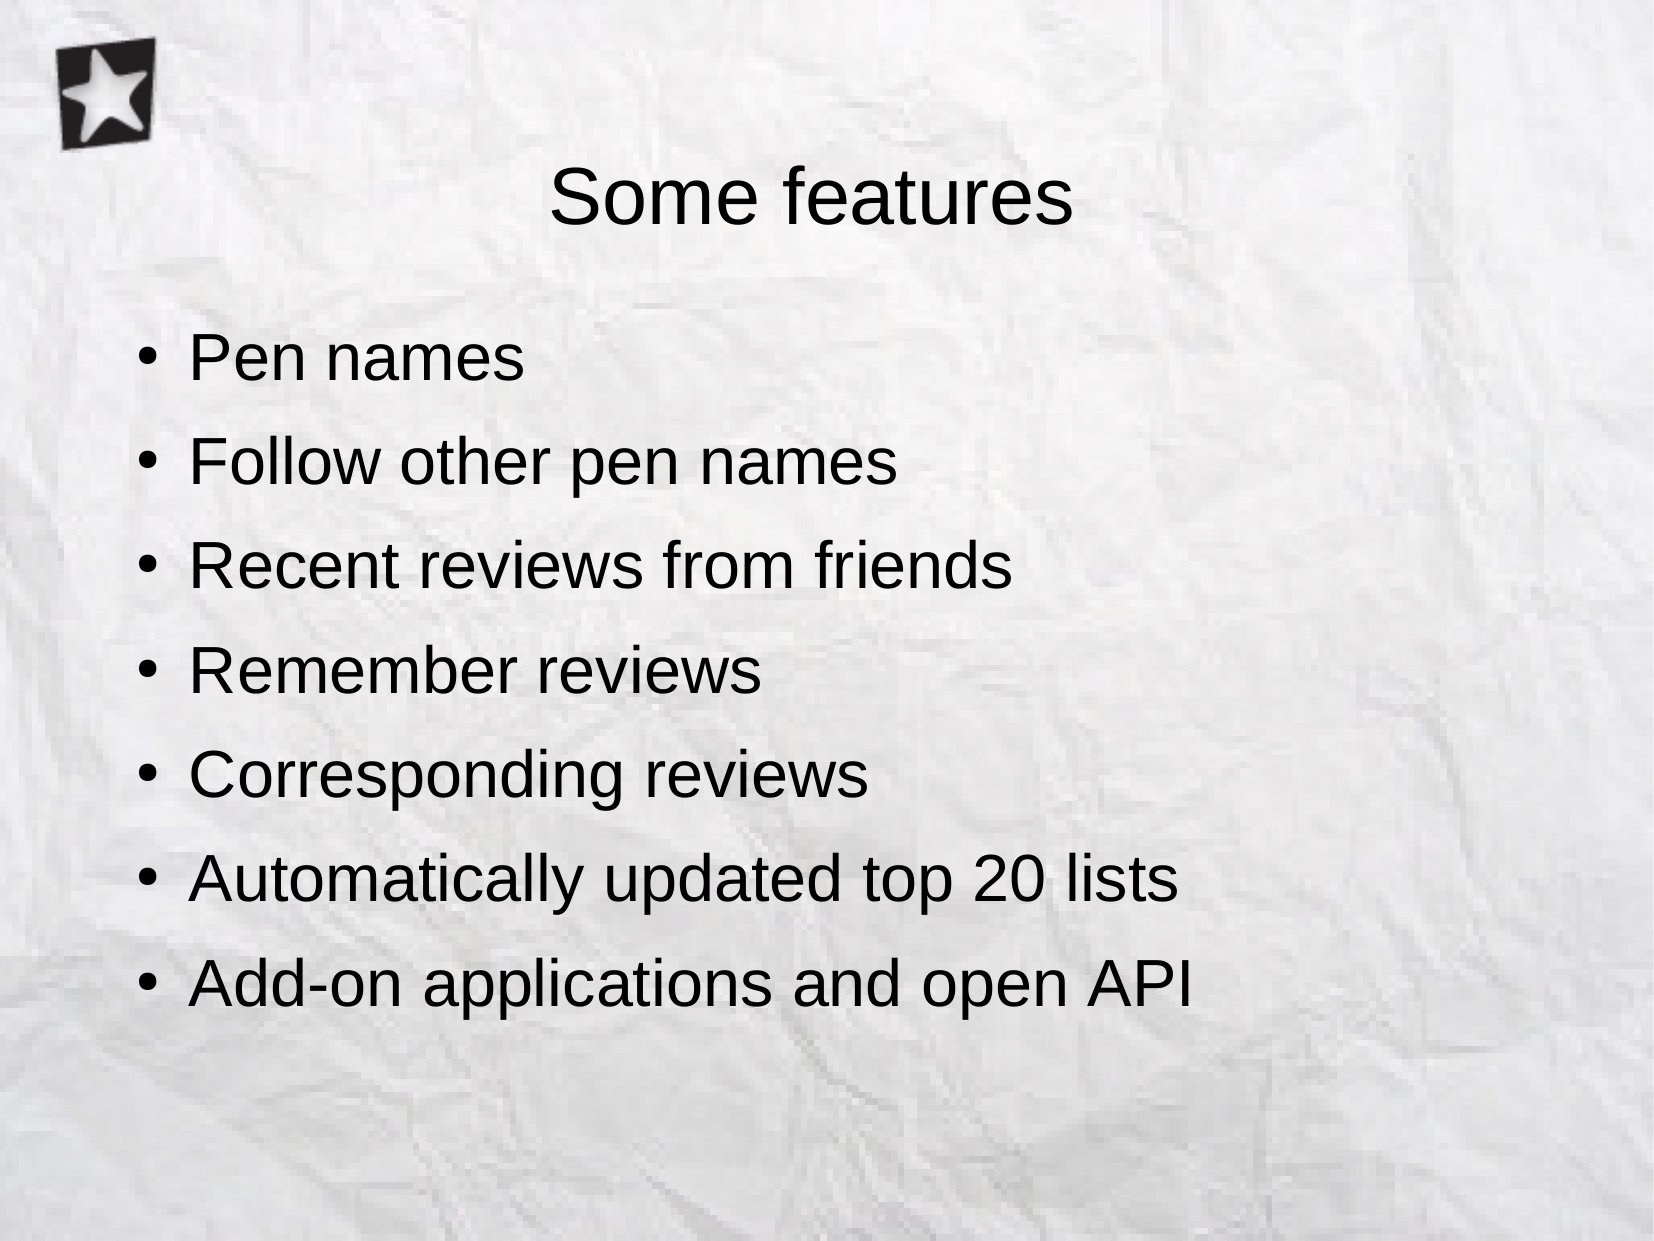

# Some features
Pen names
Follow other pen names
Recent reviews from friends
Remember reviews
Corresponding reviews
Automatically updated top 20 lists
Add-on applications and open API